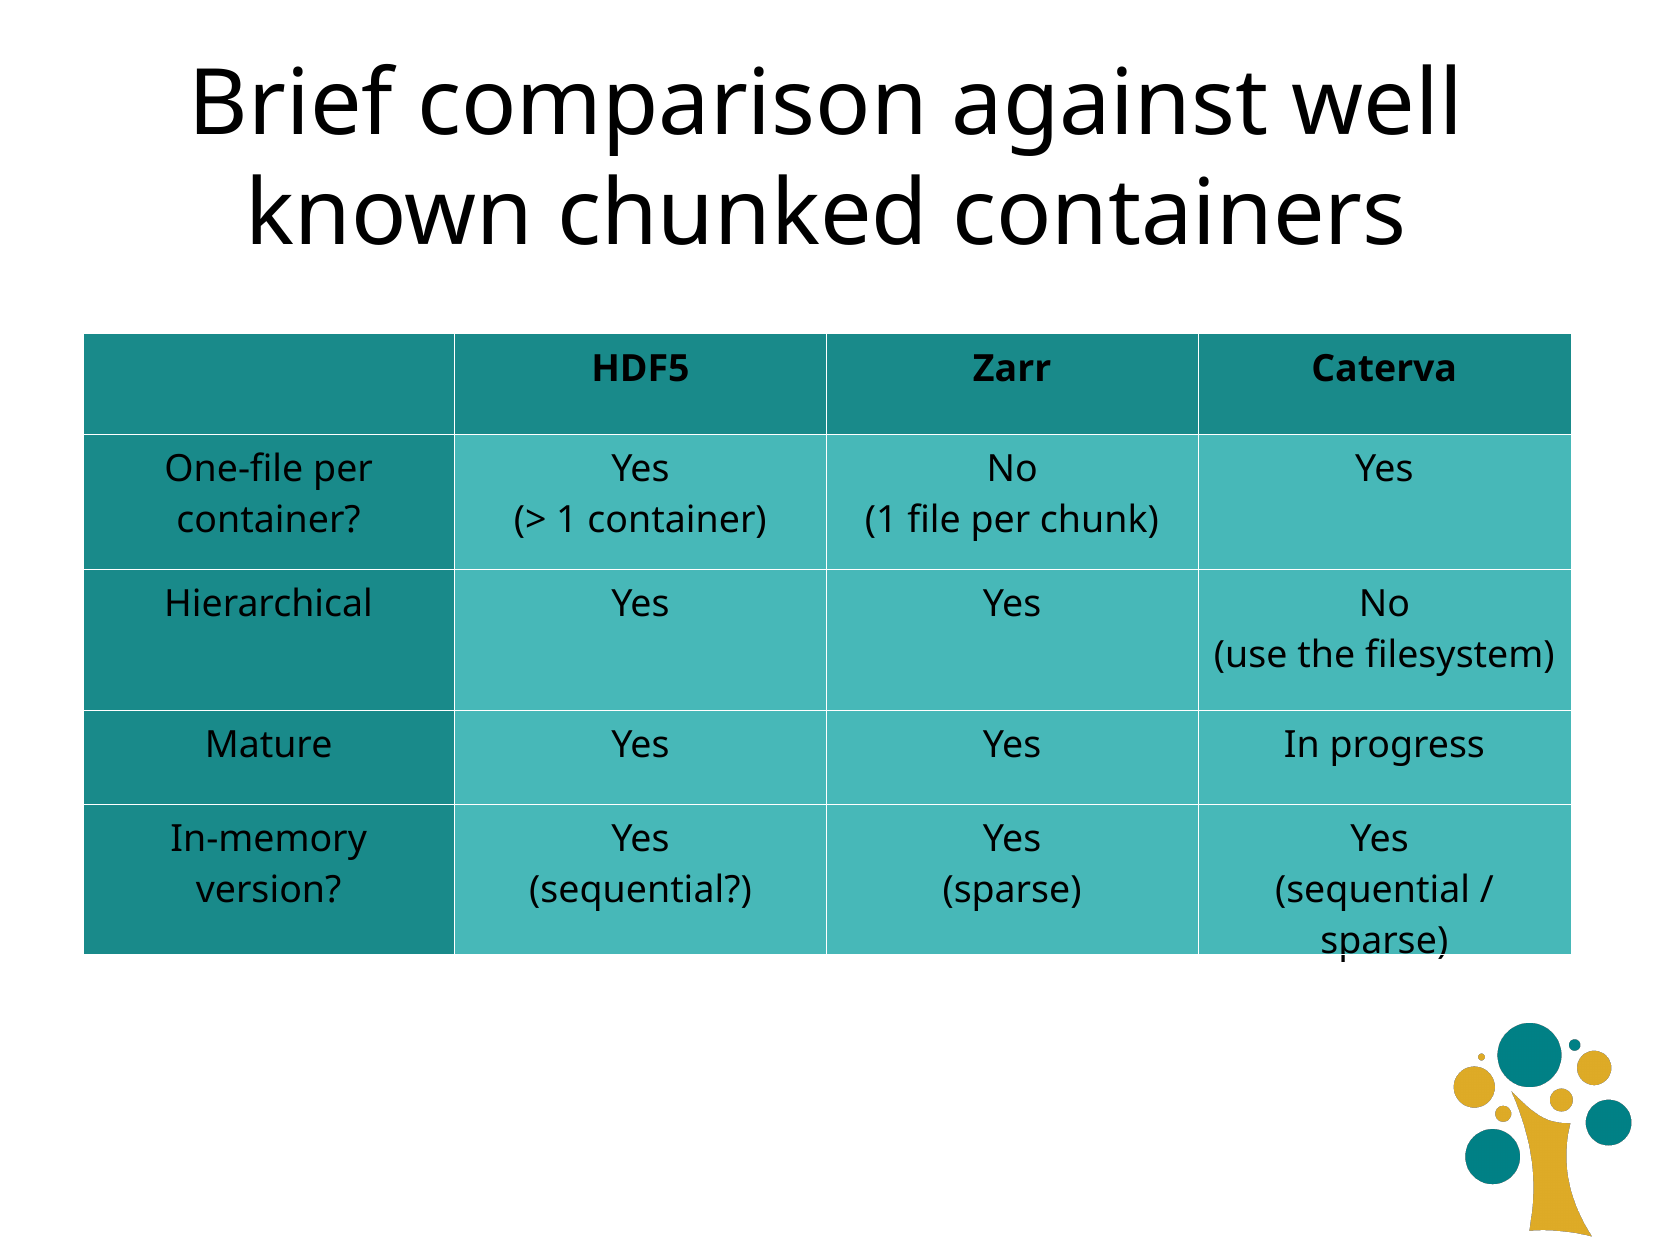

# Brief comparison against well known chunked containers
| | HDF5 | Zarr | Caterva |
| --- | --- | --- | --- |
| One-file per container? | Yes (> 1 container) | No  (1 file per chunk) | Yes |
| Hierarchical | Yes | Yes | No  (use the filesystem) |
| Mature | Yes | Yes | In progress |
| In-memory  version? | Yes  (sequential?) | Yes  (sparse) | Yes  (sequential / sparse) |